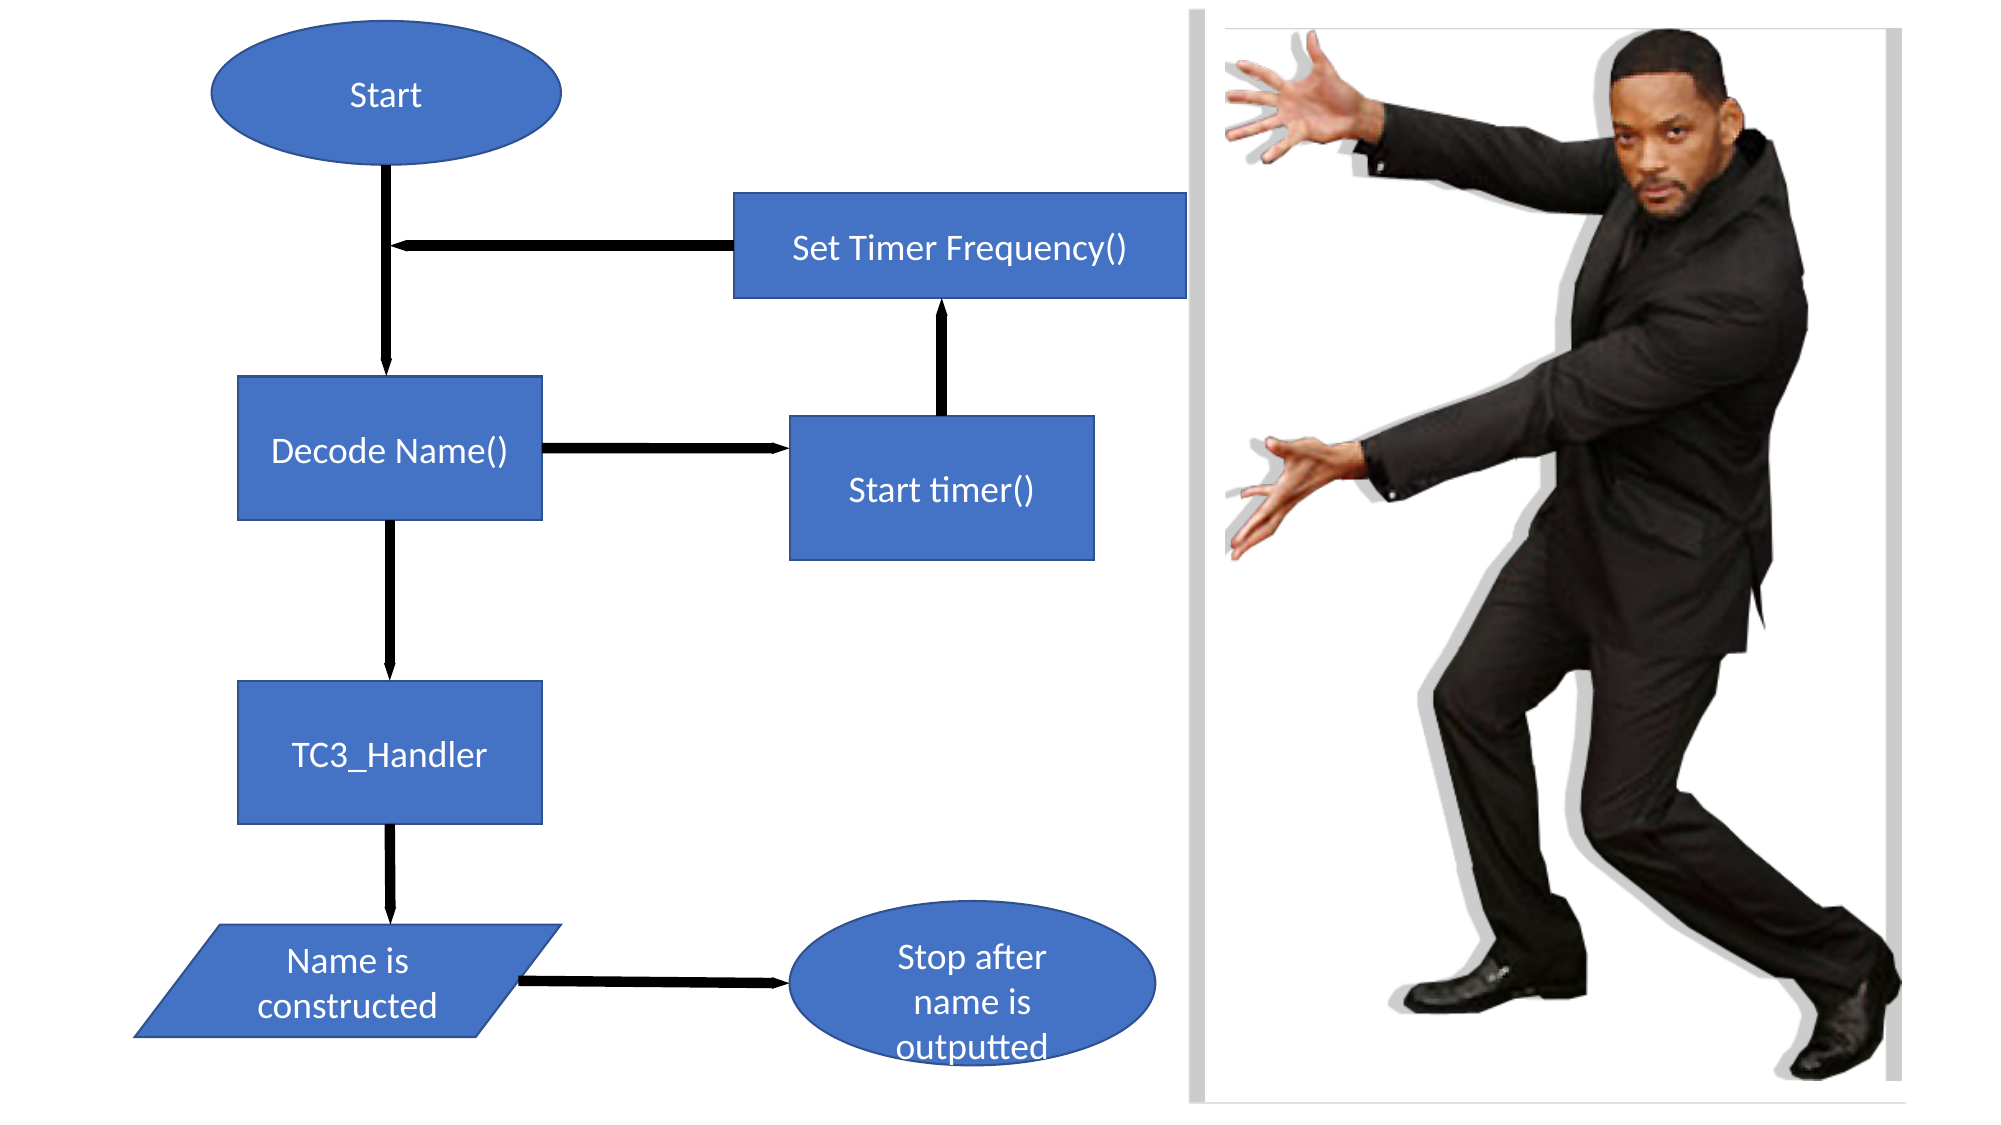

Start
Set Timer Frequency()
Decode Name()
Start timer()
TC3_Handler
Stop after name is outputted
Name is constructed